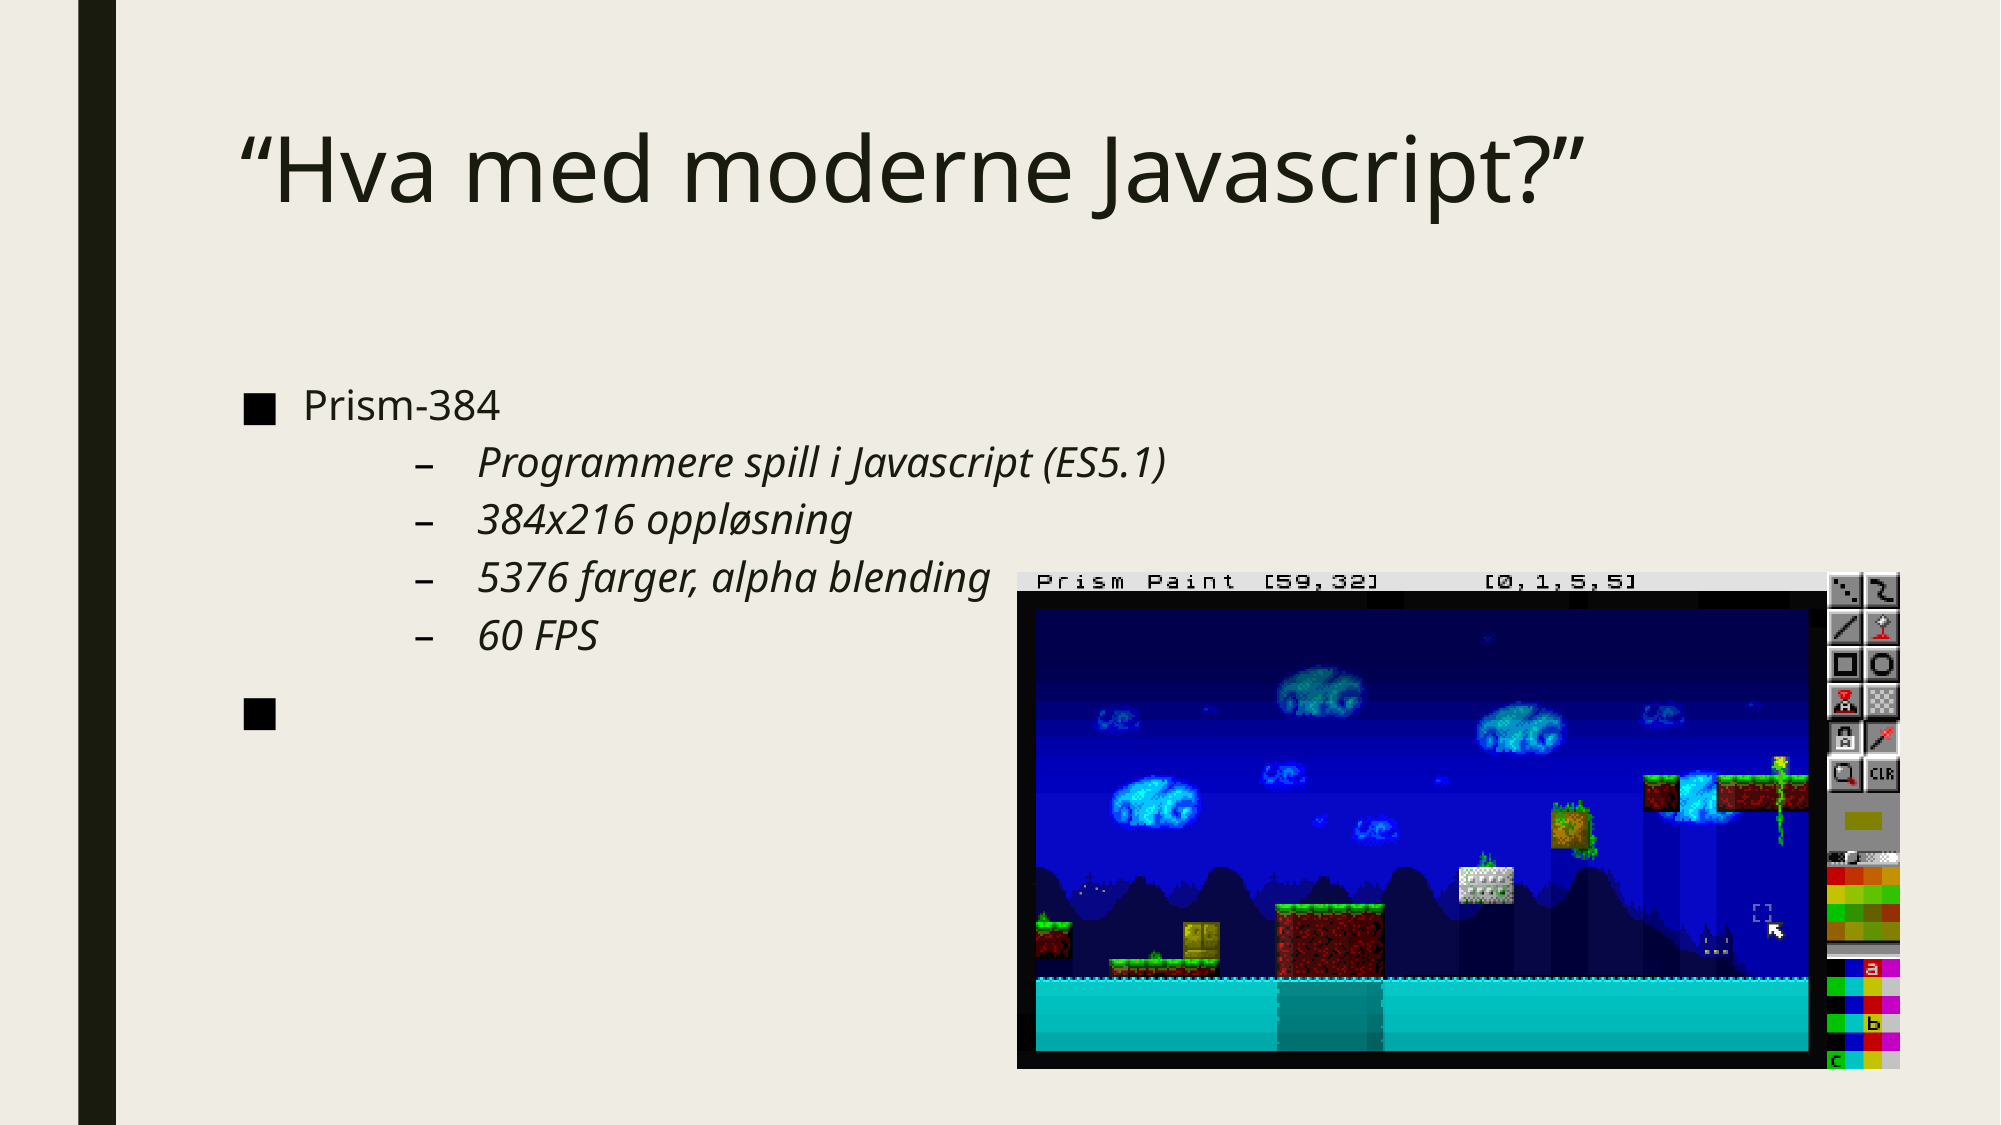

# “Hva med moderne Javascript?”
Prism-384
Programmere spill i Javascript (ES5.1)
384x216 oppløsning
5376 farger, alpha blending
60 FPS